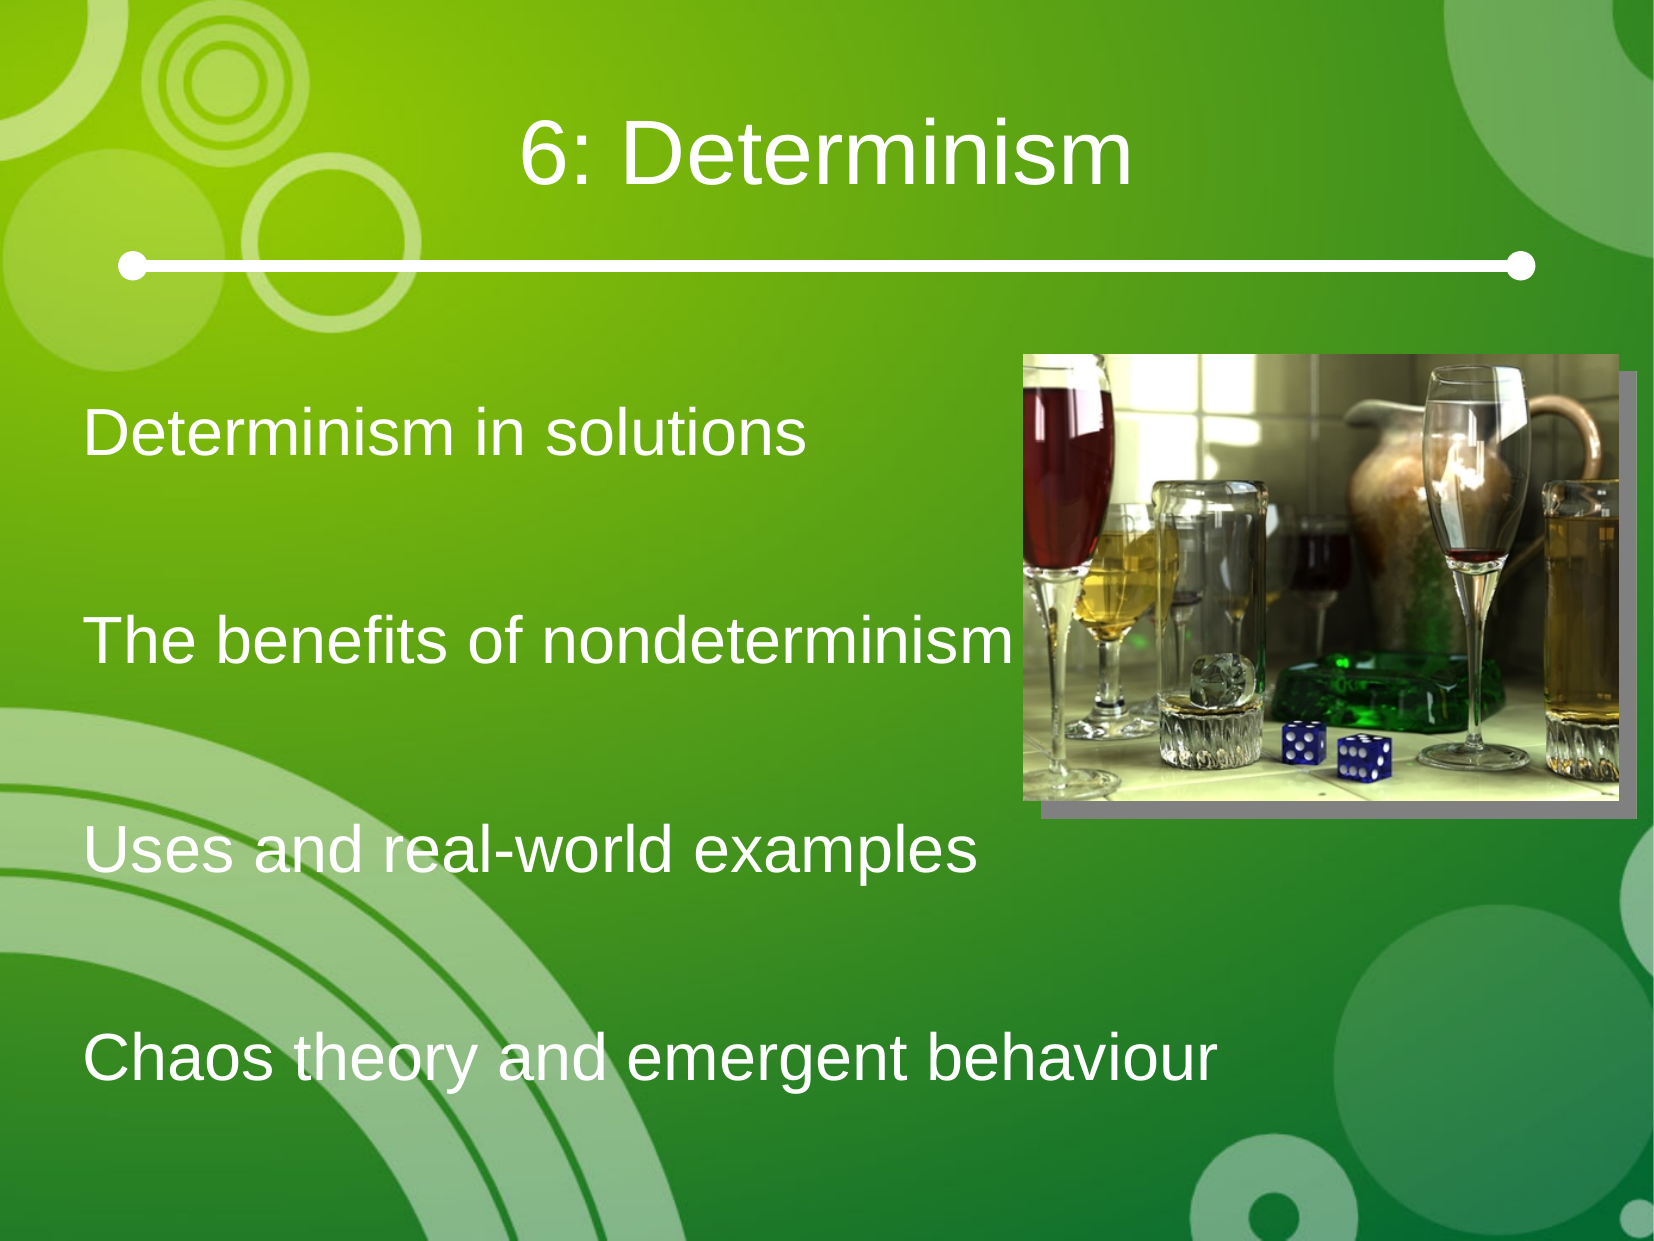

# 6: Determinism
Determinism in solutions
The benefits of nondeterminism
Uses and real-world examples
Chaos theory and emergent behaviour